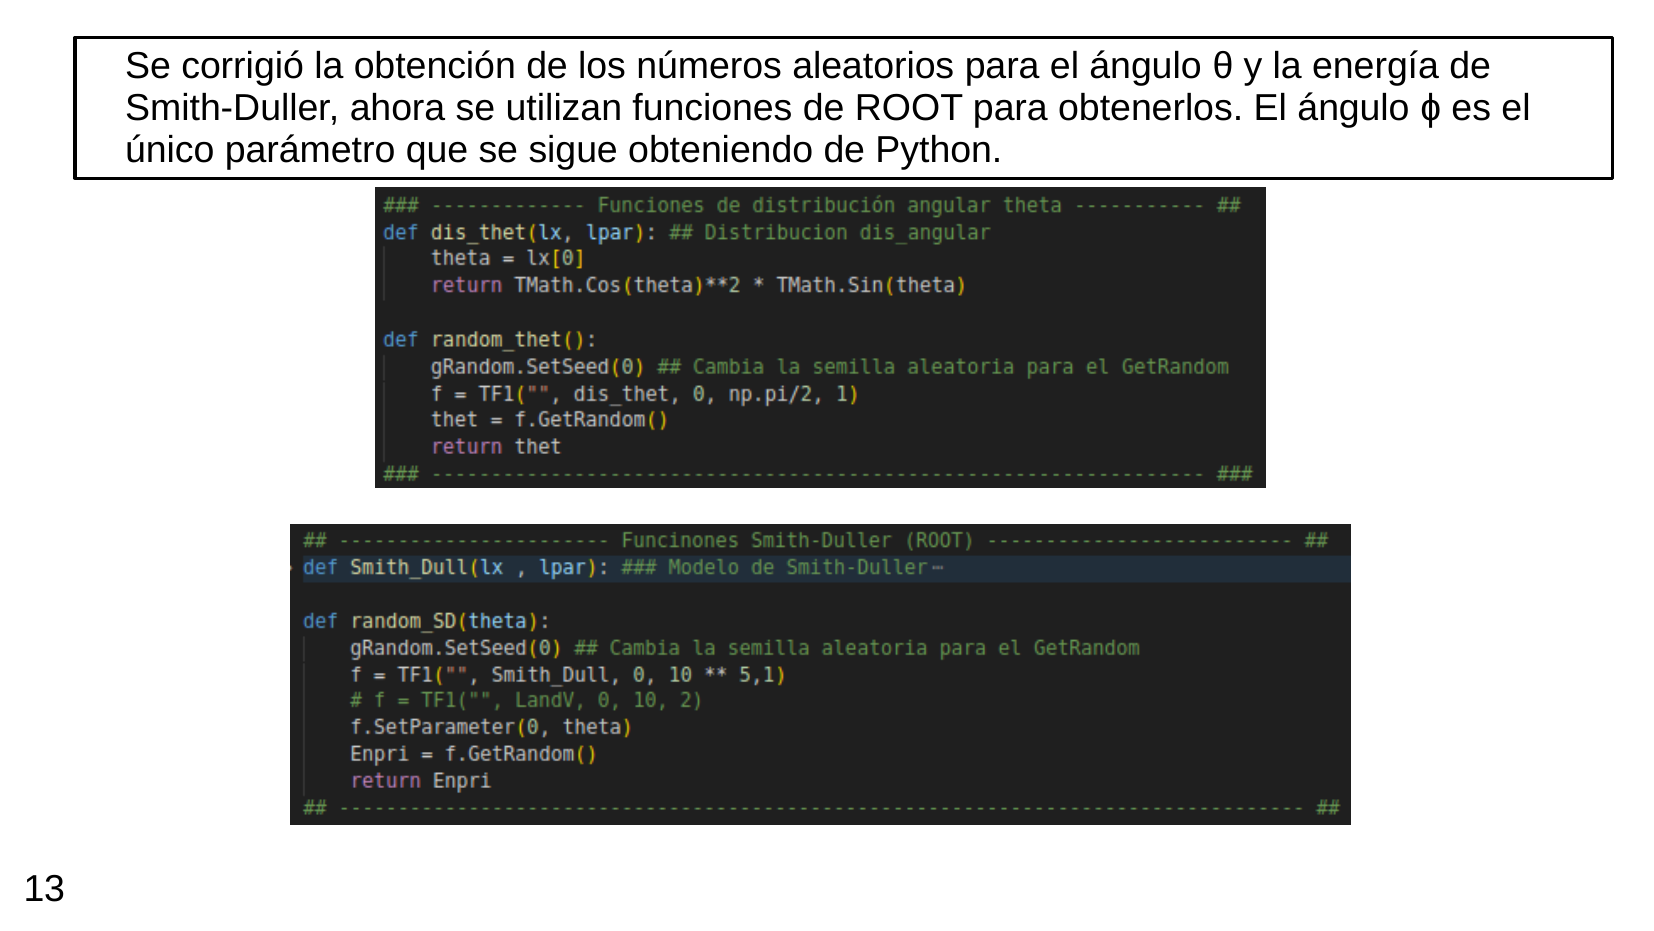

Se corrigió la obtención de los números aleatorios para el ángulo θ y la energía de Smith-Duller, ahora se utilizan funciones de ROOT para obtenerlos. El ángulo ɸ es el único parámetro que se sigue obteniendo de Python.